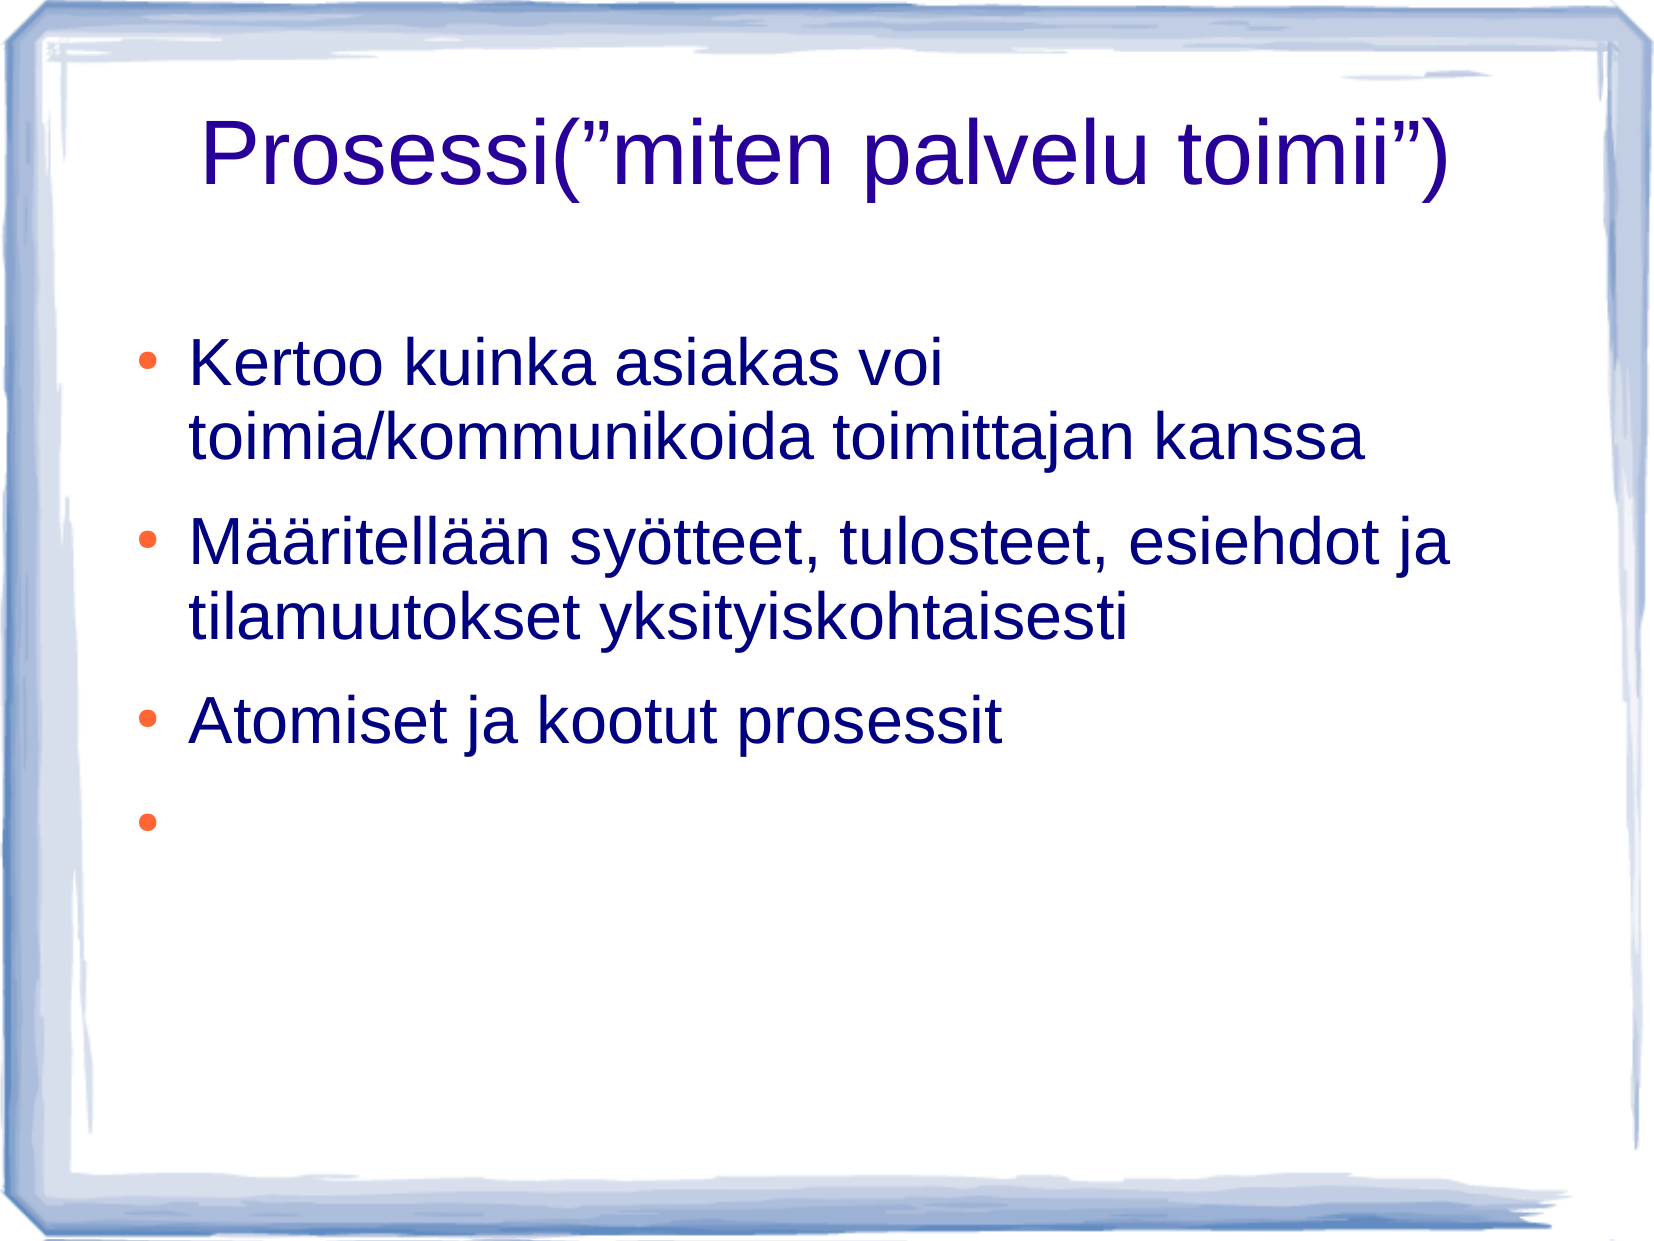

# Prosessi(”miten palvelu toimii”)
Kertoo kuinka asiakas voi toimia/kommunikoida toimittajan kanssa
Määritellään syötteet, tulosteet, esiehdot ja tilamuutokset yksityiskohtaisesti
Atomiset ja kootut prosessit